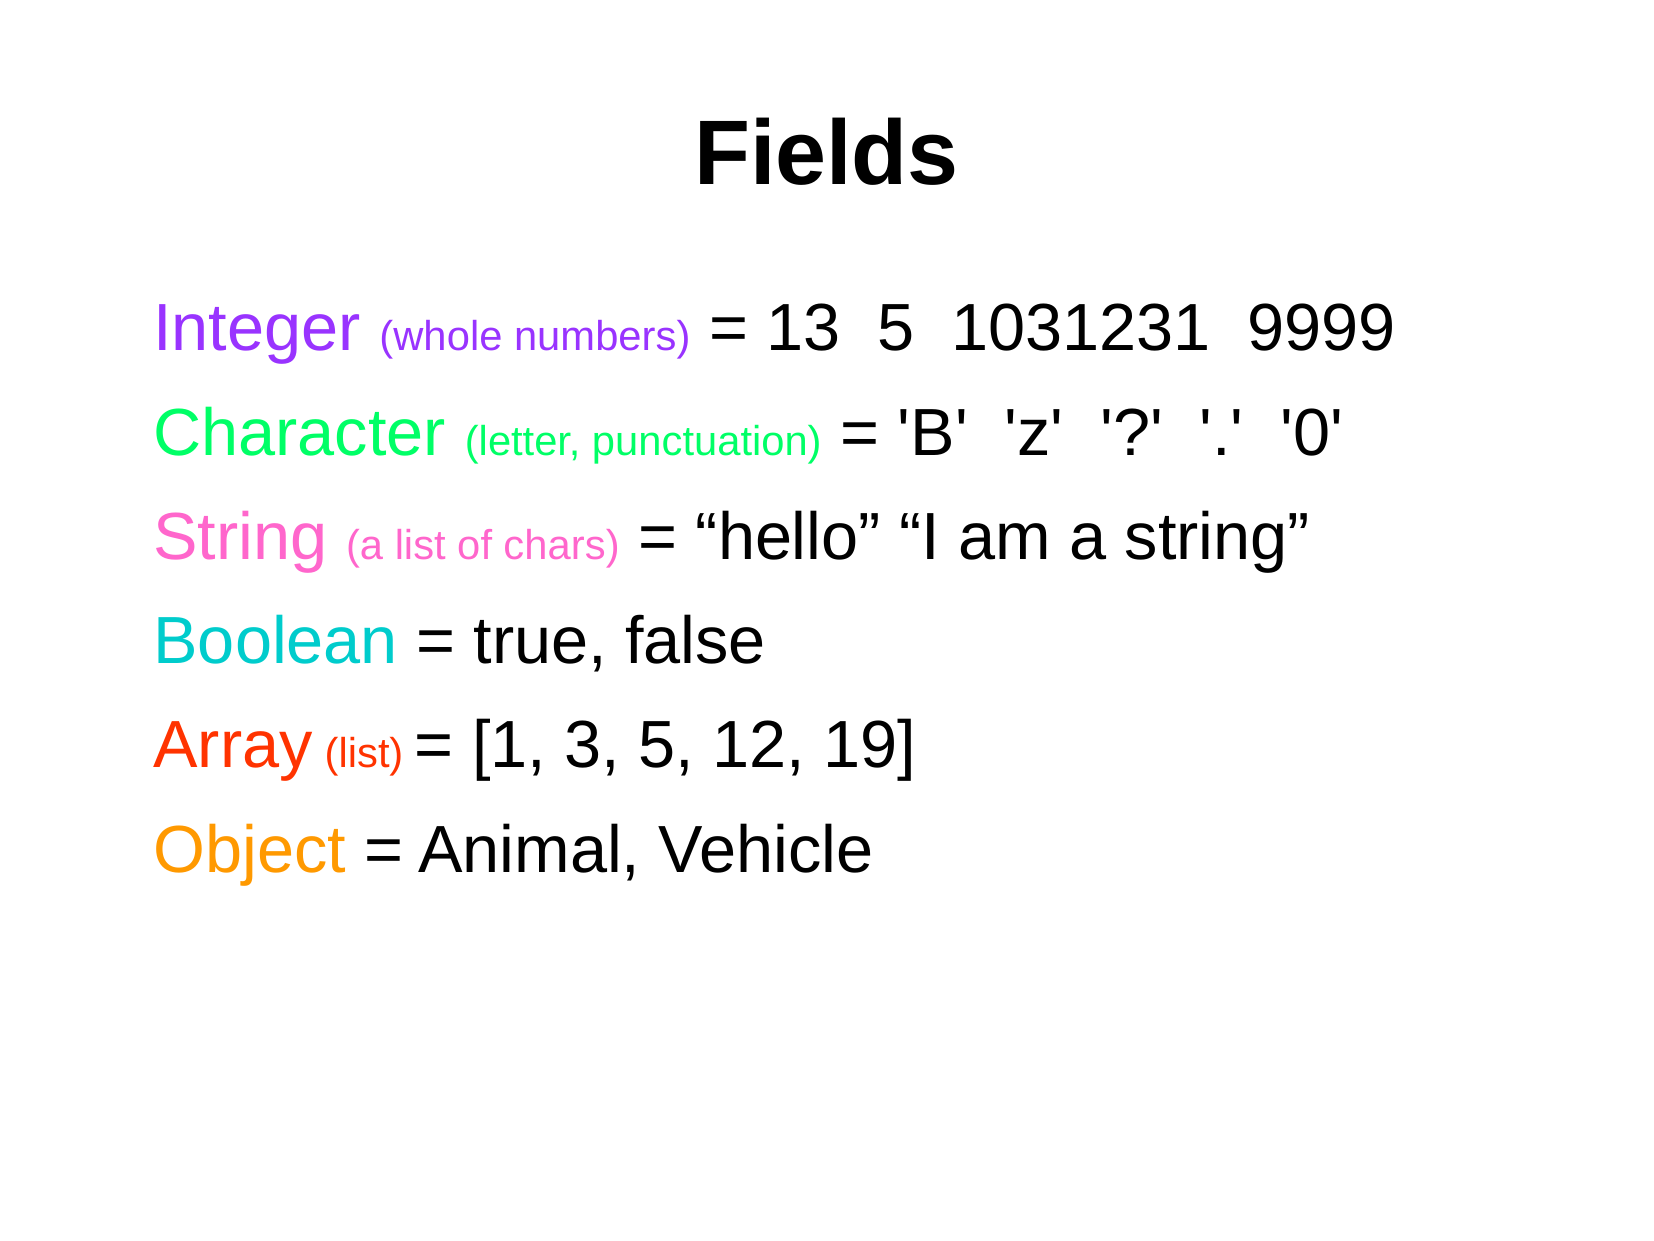

# Fields
Integer (whole numbers) = 13 5 1031231 9999
Character (letter, punctuation) = 'B' 'z' '?' '.' '0'
String (a list of chars) = “hello” “I am a string”
Boolean = true, false
Array (list) = [1, 3, 5, 12, 19]
Object = Animal, Vehicle